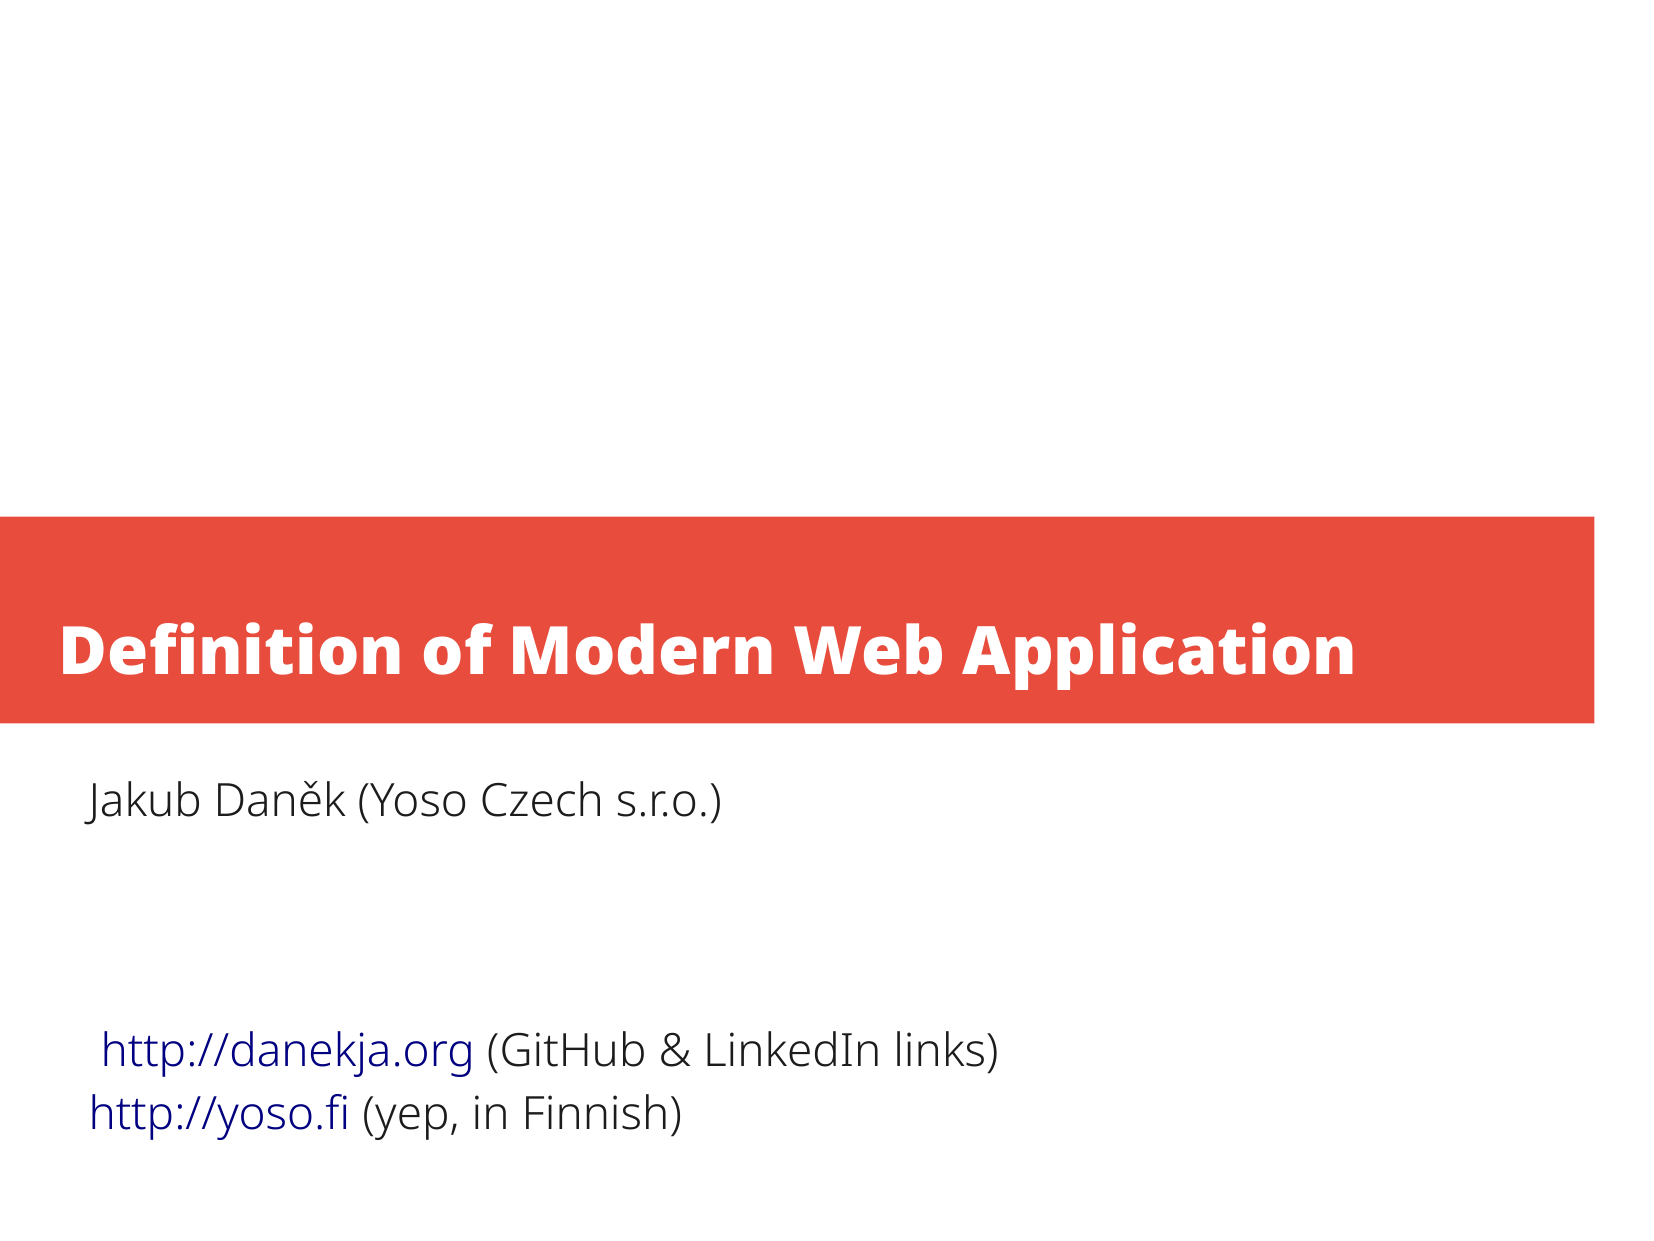

# Definition of Modern Web Application
Jakub Daněk (Yoso Czech s.r.o.)
 http://danekja.org (GitHub & LinkedIn links)
http://yoso.fi (yep, in Finnish)